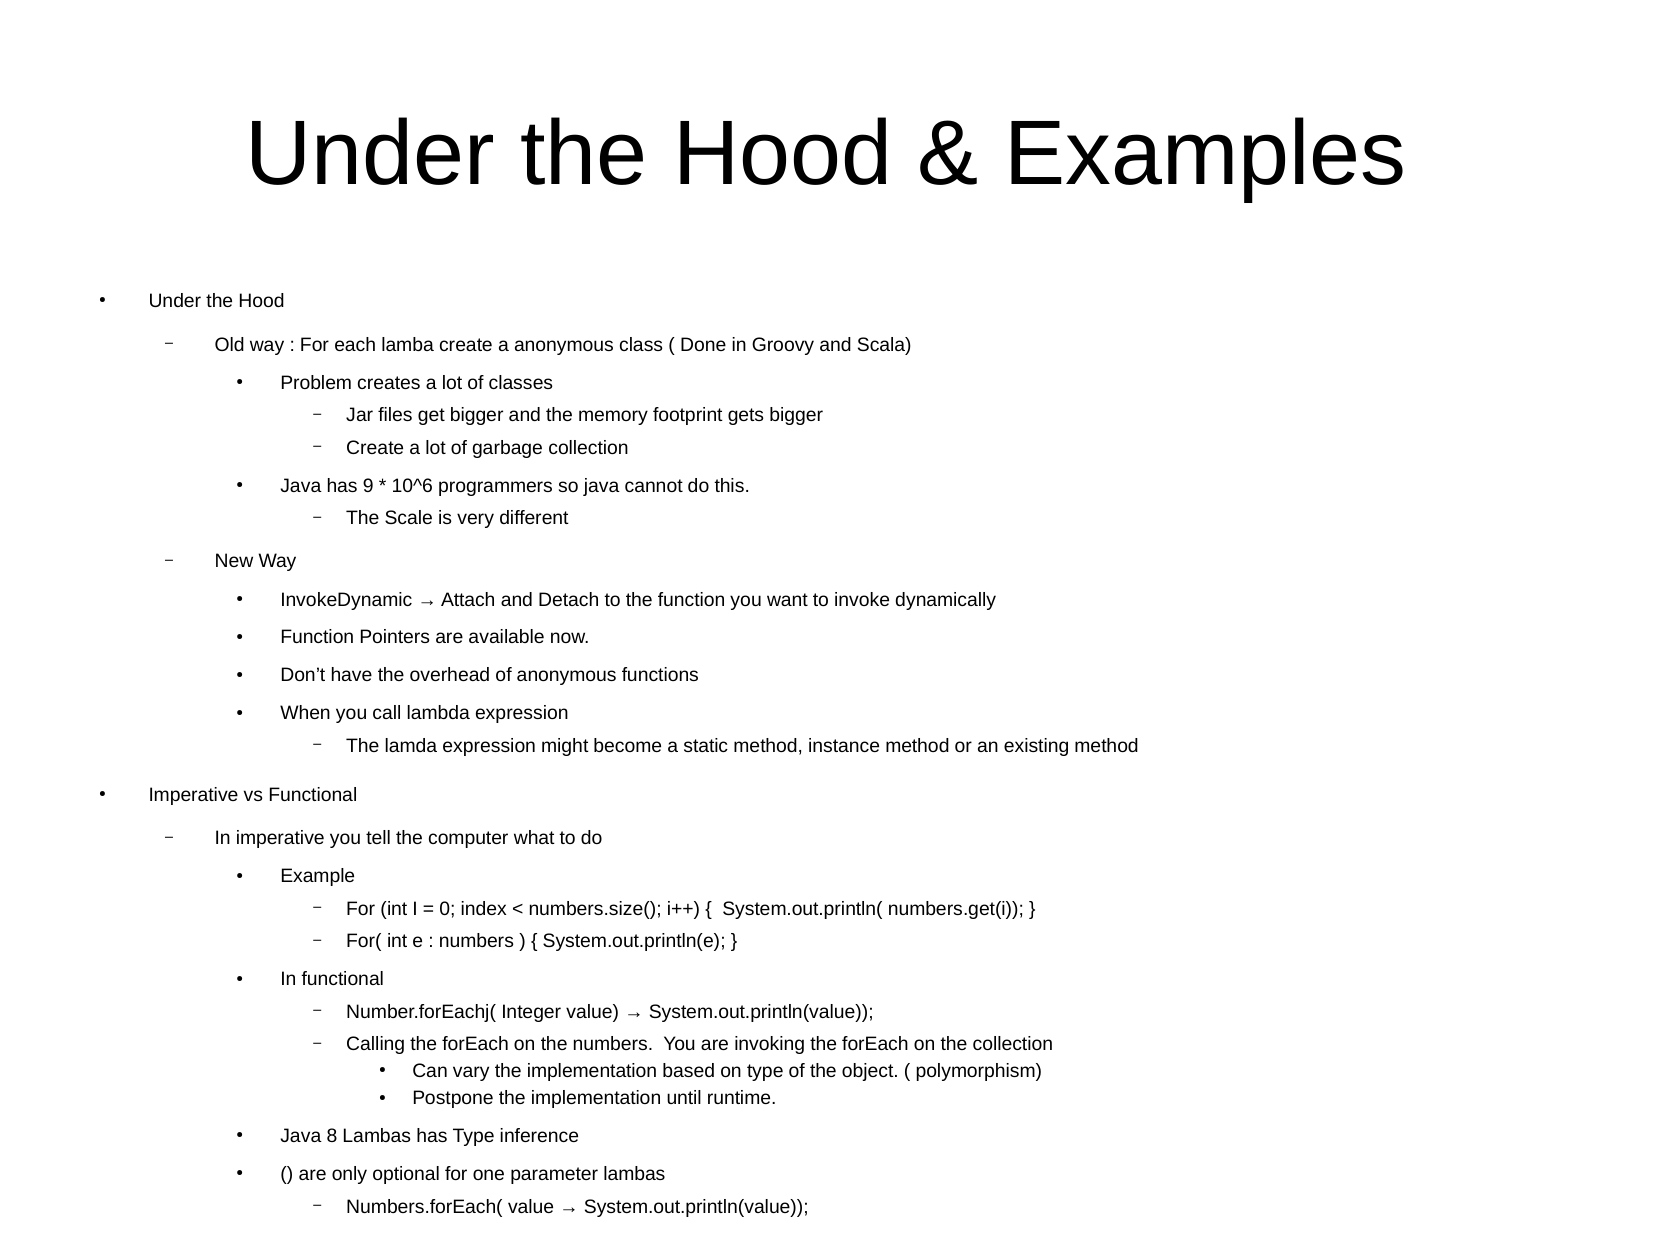

# Under the Hood & Examples
Under the Hood
Old way : For each lamba create a anonymous class ( Done in Groovy and Scala)
Problem creates a lot of classes
Jar files get bigger and the memory footprint gets bigger
Create a lot of garbage collection
Java has 9 * 10^6 programmers so java cannot do this.
The Scale is very different
New Way
InvokeDynamic → Attach and Detach to the function you want to invoke dynamically
Function Pointers are available now.
Don’t have the overhead of anonymous functions
When you call lambda expression
The lamda expression might become a static method, instance method or an existing method
Imperative vs Functional
In imperative you tell the computer what to do
Example
For (int I = 0; index < numbers.size(); i++) { System.out.println( numbers.get(i)); }
For( int e : numbers ) { System.out.println(e); }
In functional
Number.forEachj( Integer value) → System.out.println(value));
Calling the forEach on the numbers. You are invoking the forEach on the collection
Can vary the implementation based on type of the object. ( polymorphism)
Postpone the implementation until runtime.
Java 8 Lambas has Type inference
() are only optional for one parameter lambas
Numbers.forEach( value → System.out.println(value));